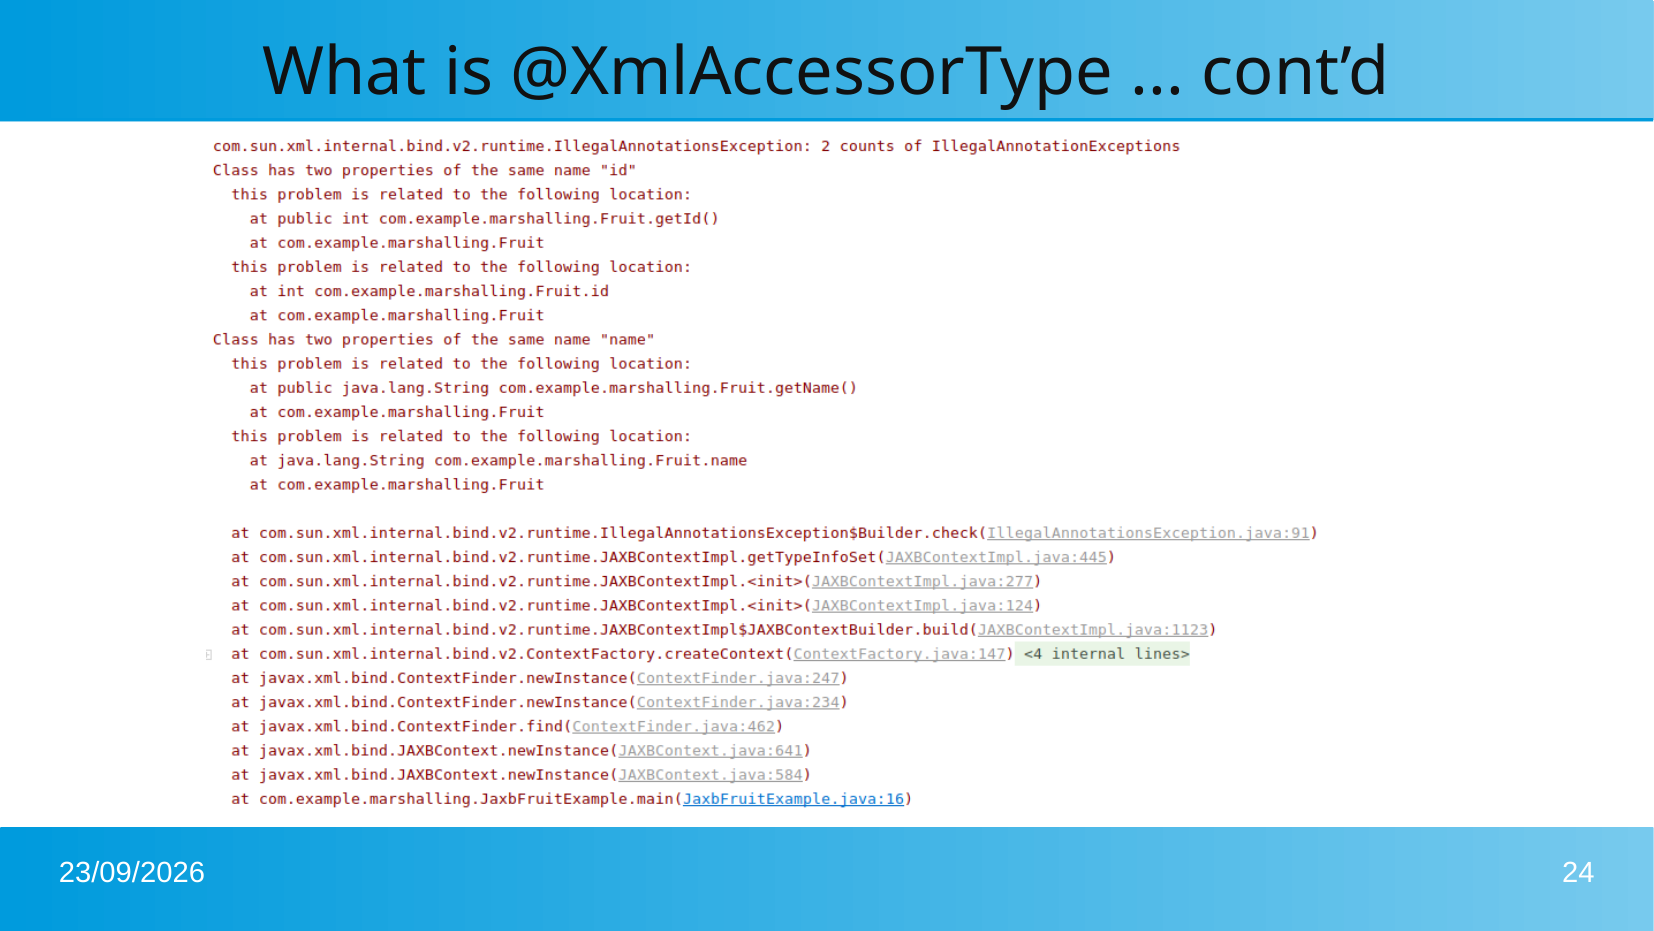

# What is @XmlAccessorType ... cont’d
24